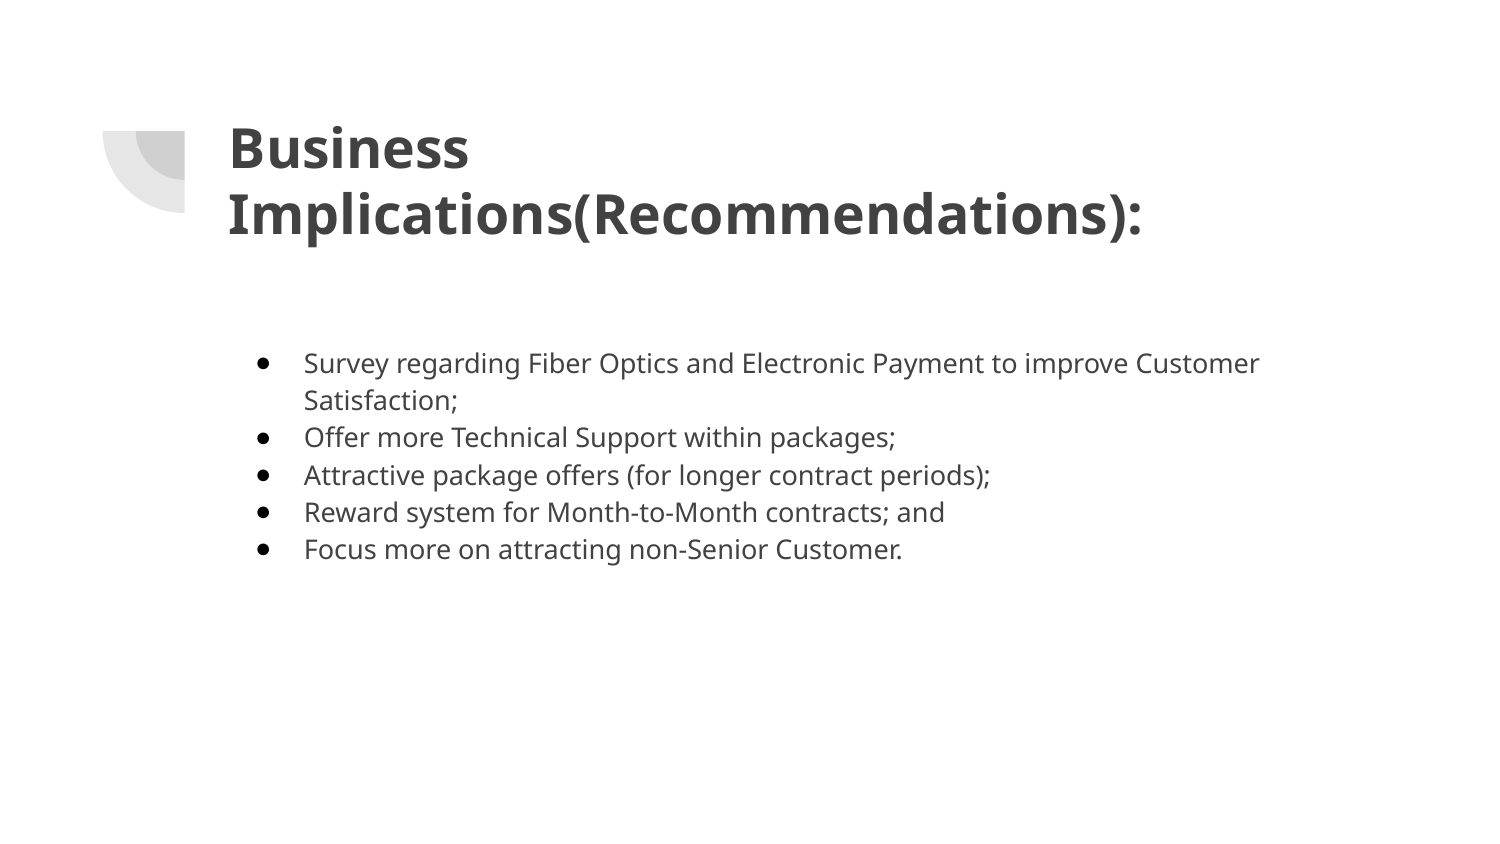

# Business Implications(Recommendations):
Survey regarding Fiber Optics and Electronic Payment to improve Customer Satisfaction;
Offer more Technical Support within packages;
Attractive package offers (for longer contract periods);
Reward system for Month-to-Month contracts; and
Focus more on attracting non-Senior Customer.